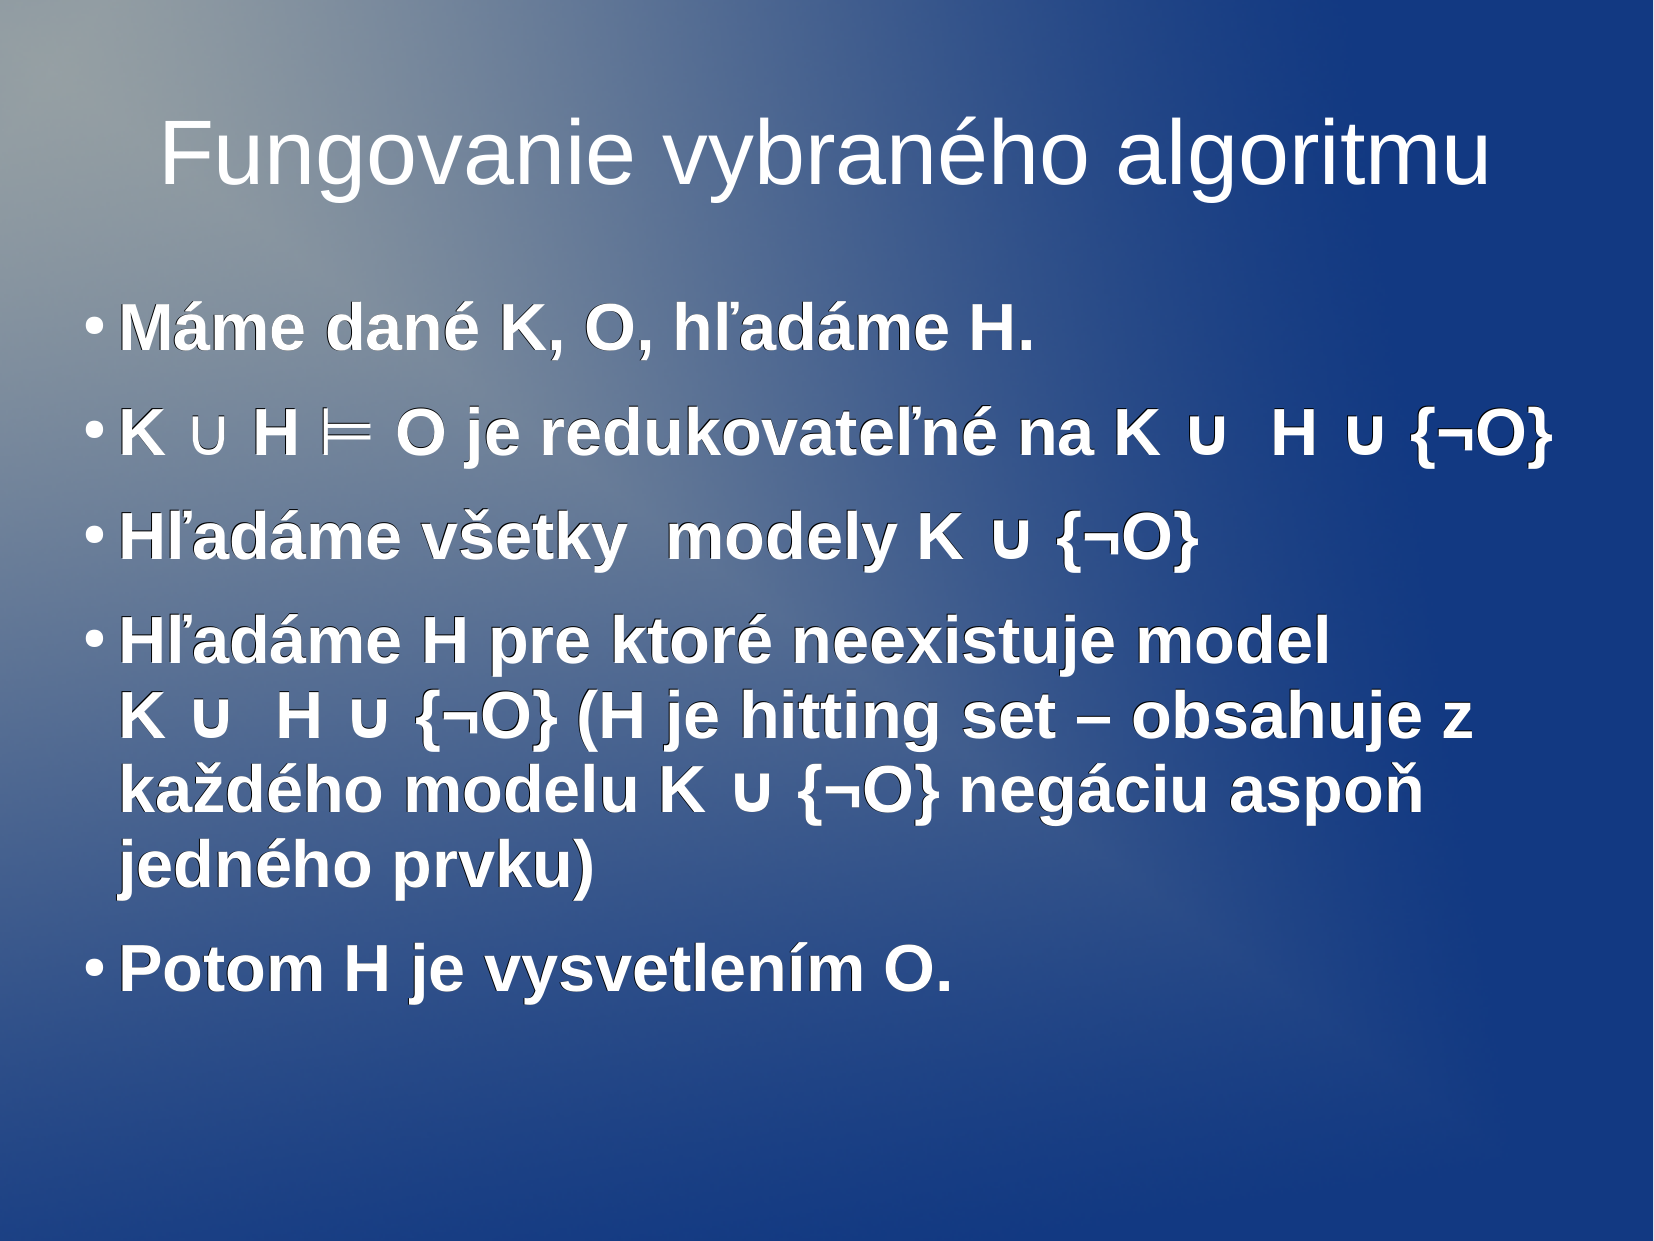

# Fungovanie vybraného algoritmu
Máme dané K, O, hľadáme H.
K ∪ H ⊨ O je redukovateľné na K ∪ H ∪ {¬O}
Hľadáme všetky modely K ∪ {¬O}
Hľadáme H pre ktoré neexistuje model 		 K ∪ H ∪ {¬O} (H je hitting set – obsahuje z každého modelu K ∪ {¬O} negáciu aspoň jedného prvku)
Potom H je vysvetlením O.